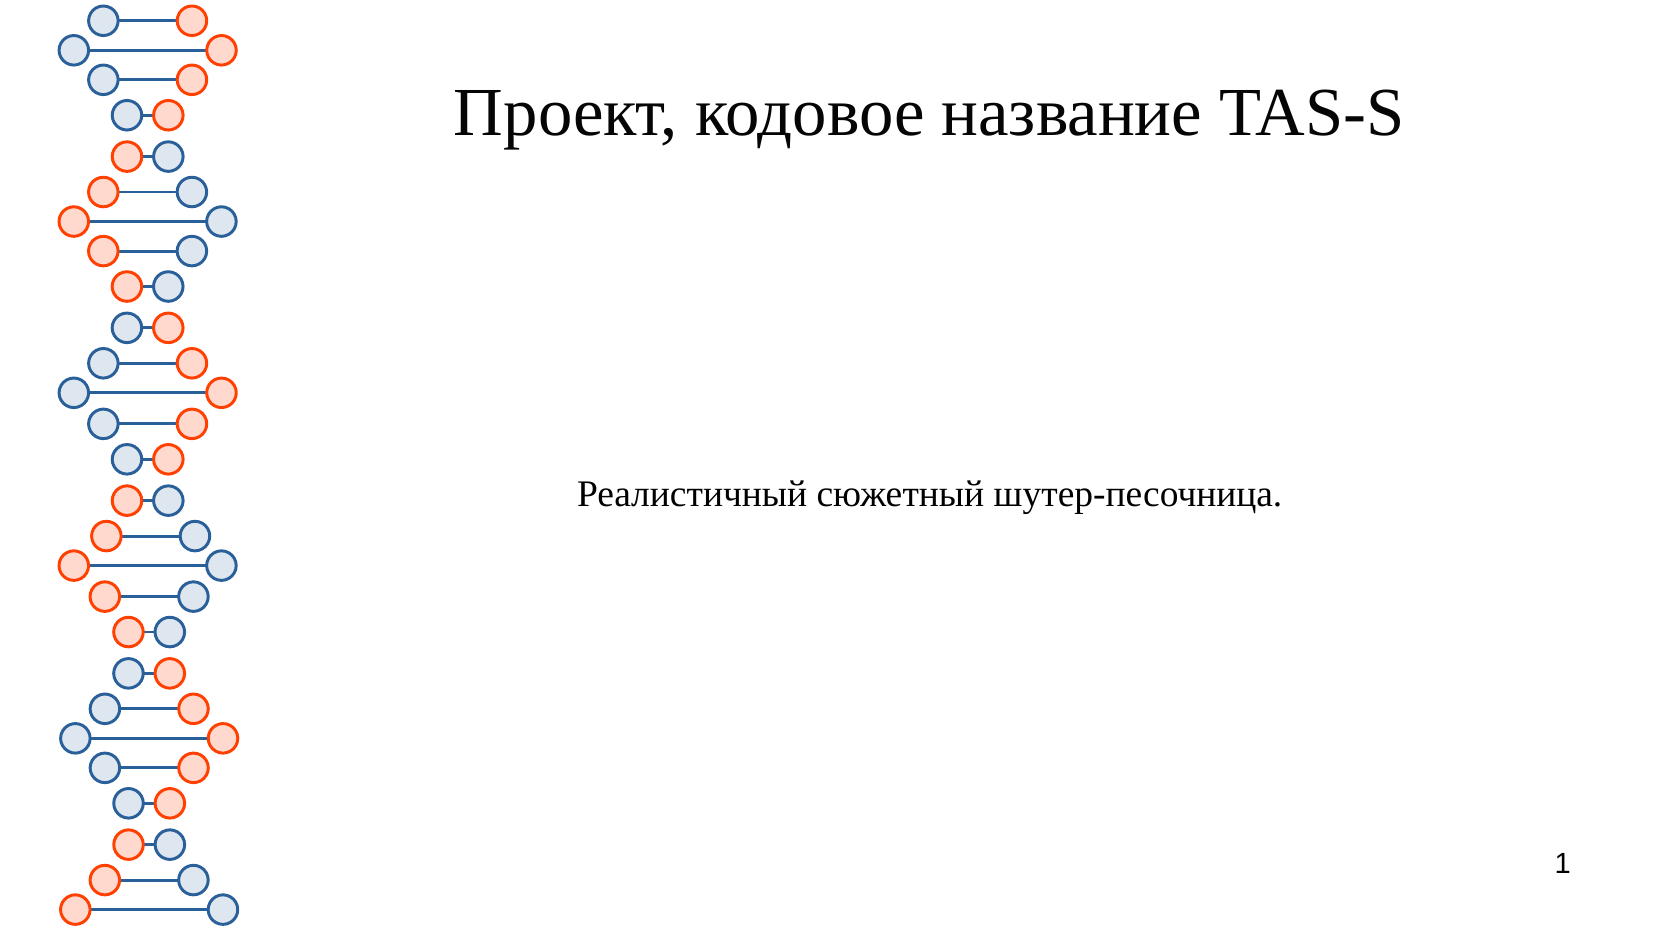

# Проект, кодовое название TAS-S
Реалистичный сюжетный шутер-песочница.
1